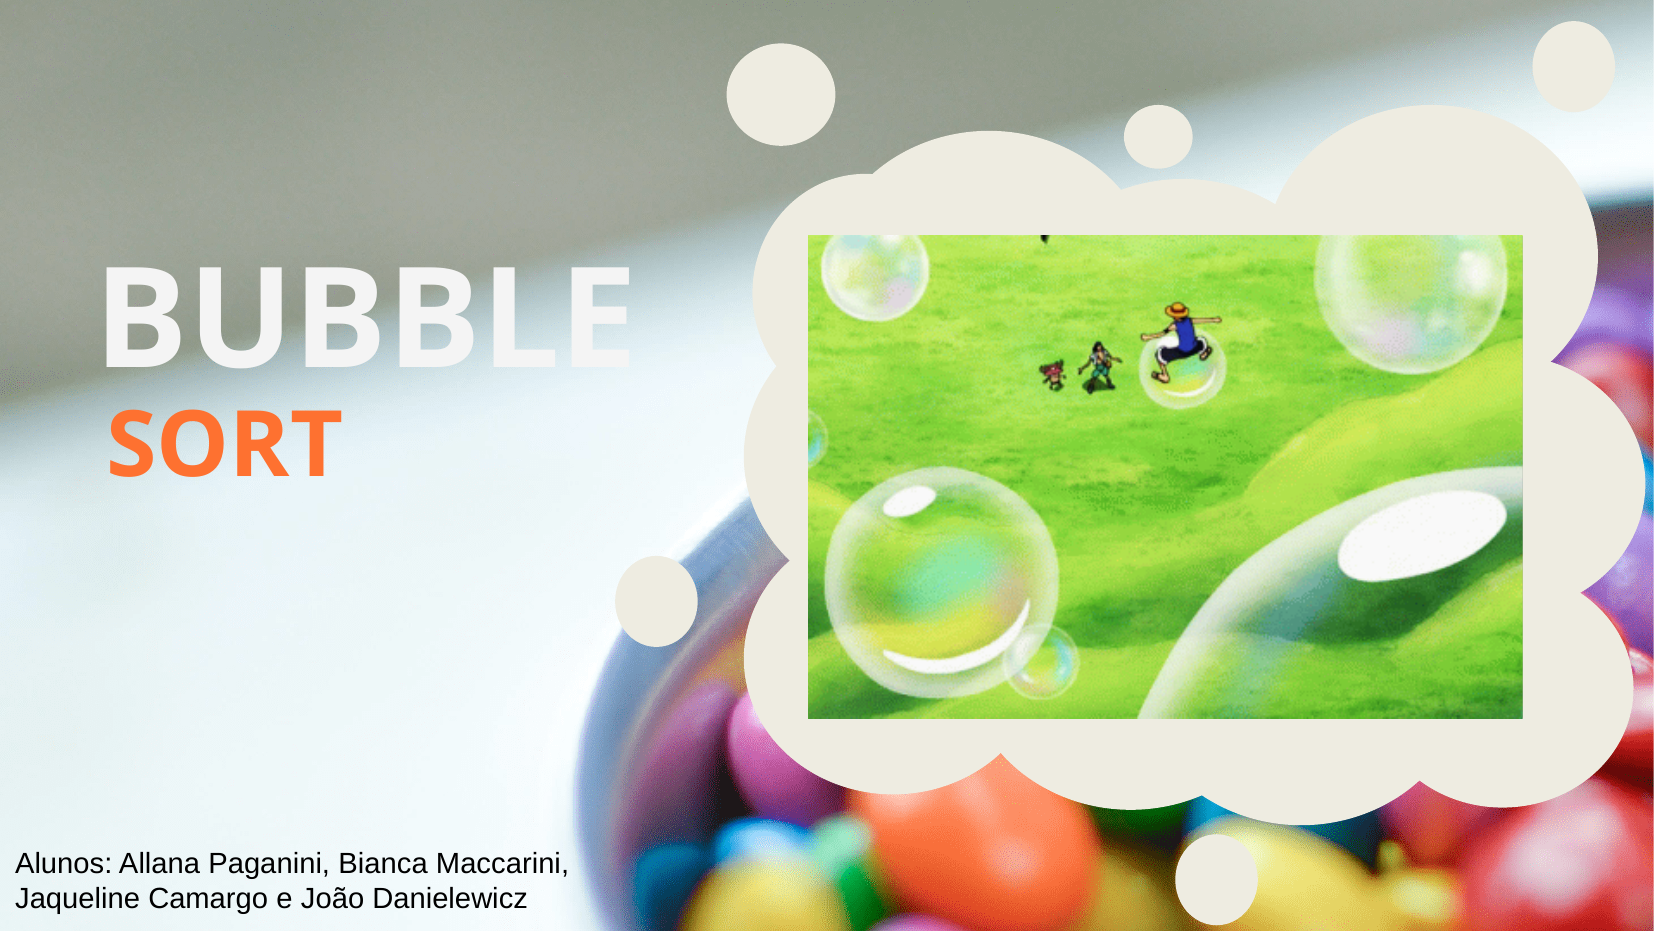

BUBBLE
SORT
Alunos: Allana Paganini, Bianca Maccarini, Jaqueline Camargo e João Danielewicz